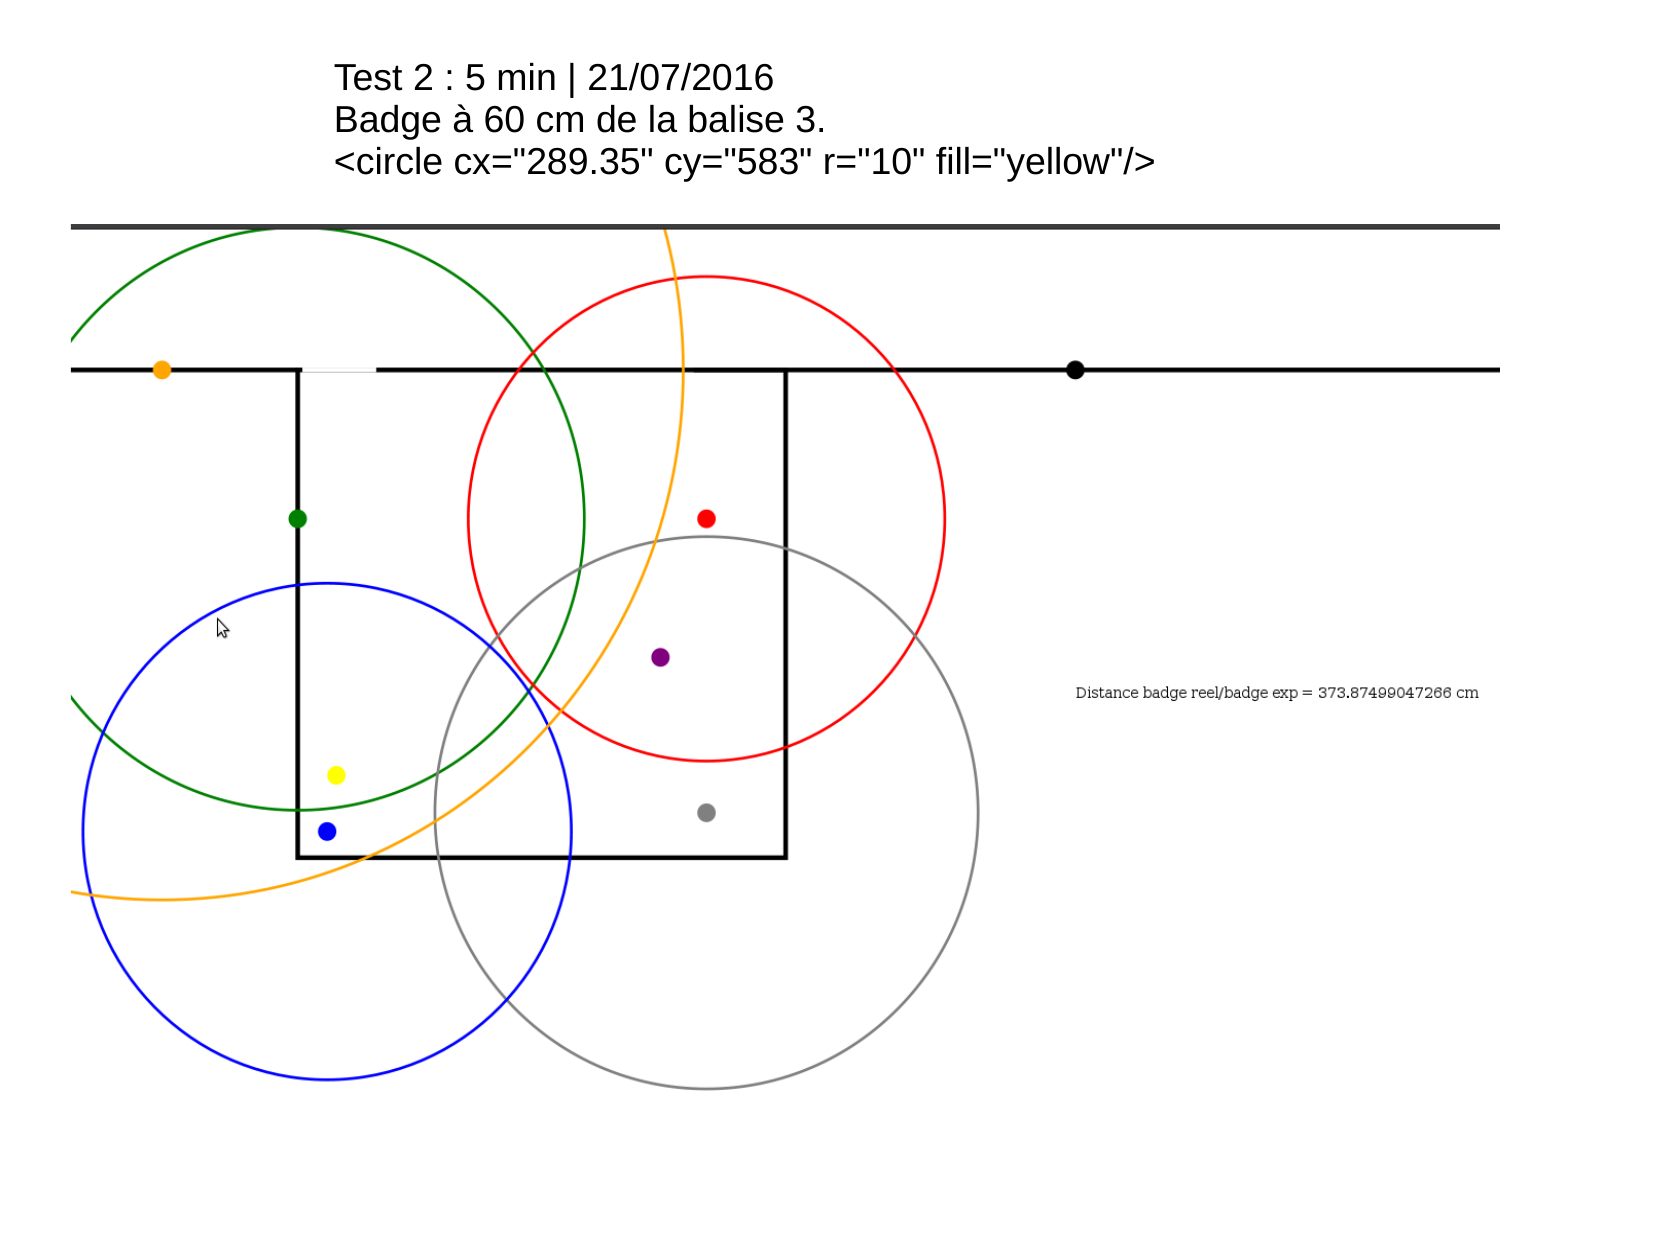

Test 2 : 5 min | 21/07/2016
Badge à 60 cm de la balise 3.
<circle cx="289.35" cy="583" r="10" fill="yellow"/>